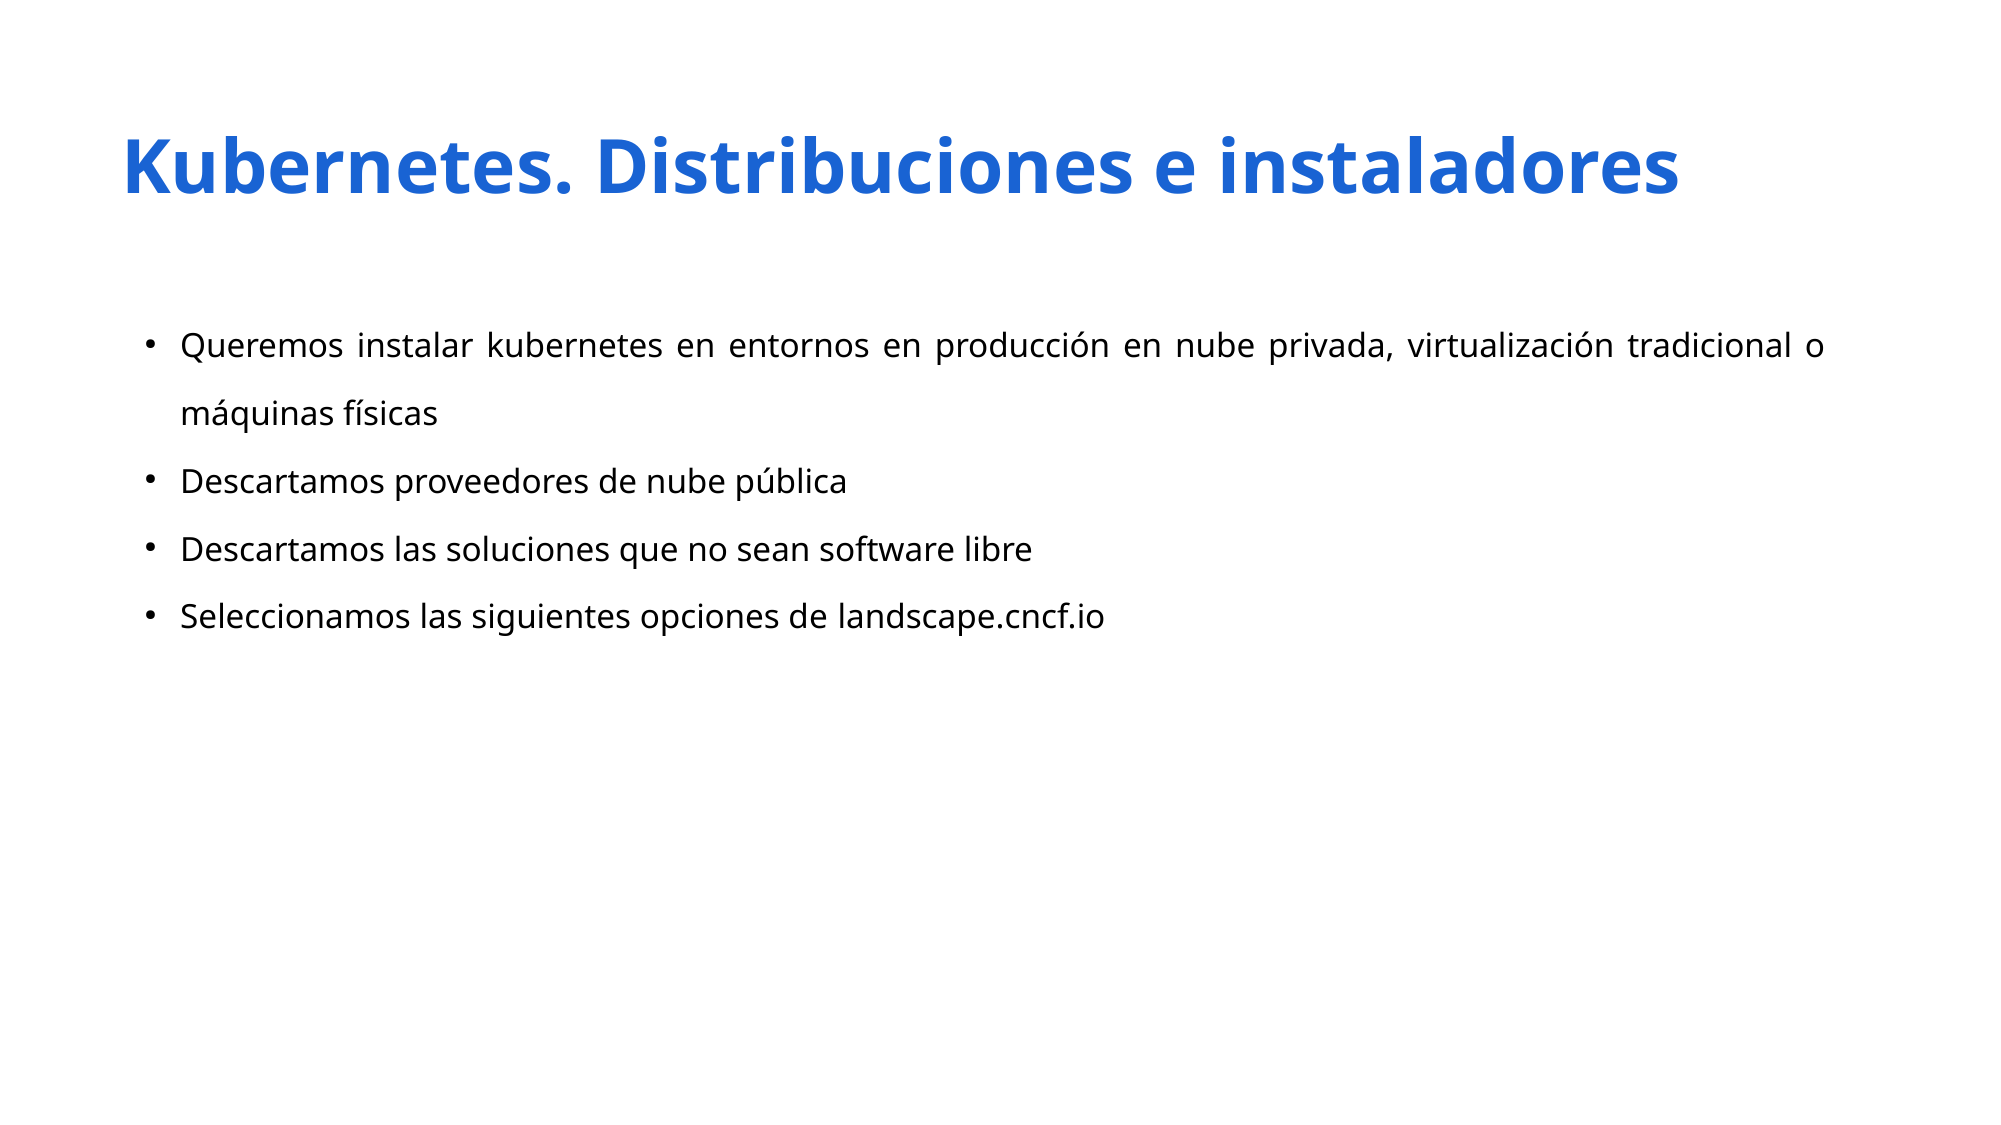

Kubernetes. Distribuciones e instaladores
Queremos instalar kubernetes en entornos en producción en nube privada, virtualización tradicional o máquinas físicas
Descartamos proveedores de nube pública
Descartamos las soluciones que no sean software libre
Seleccionamos las siguientes opciones de landscape.cncf.io